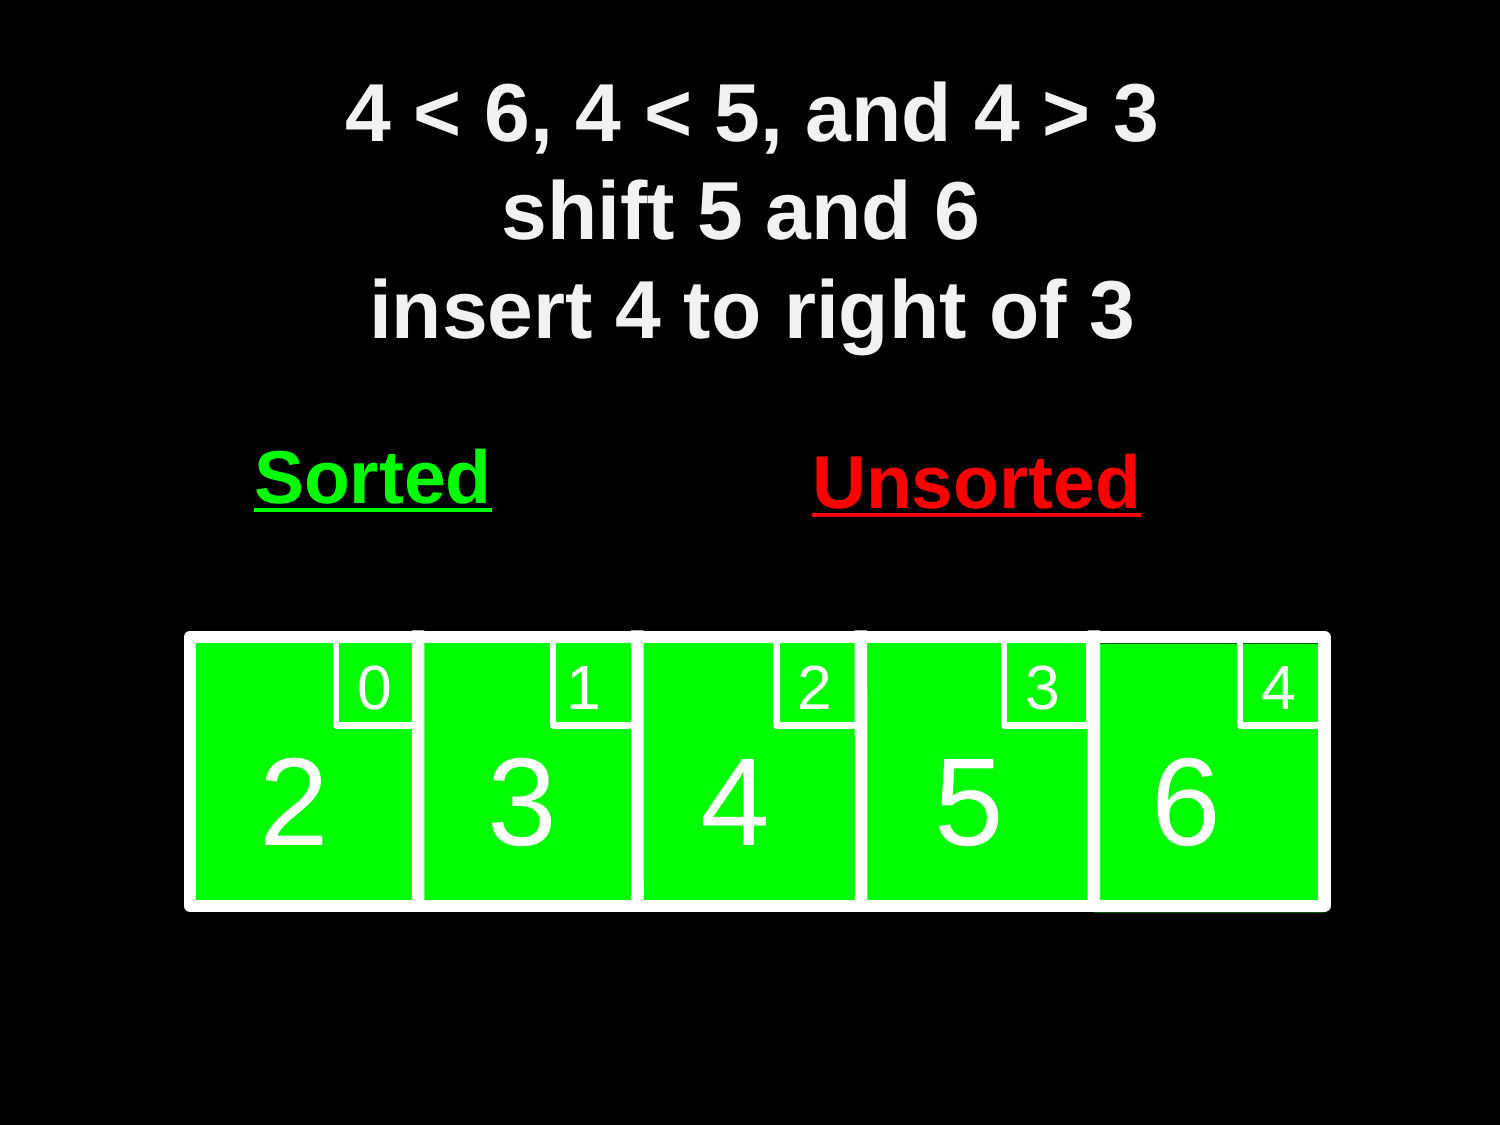

4 < 6, 4 < 5, and 4 > 3
shift 5 and 6
insert 4 to right of 3
Unsorted
Sorted
0
1
2
3
4
2
3
4
5
6